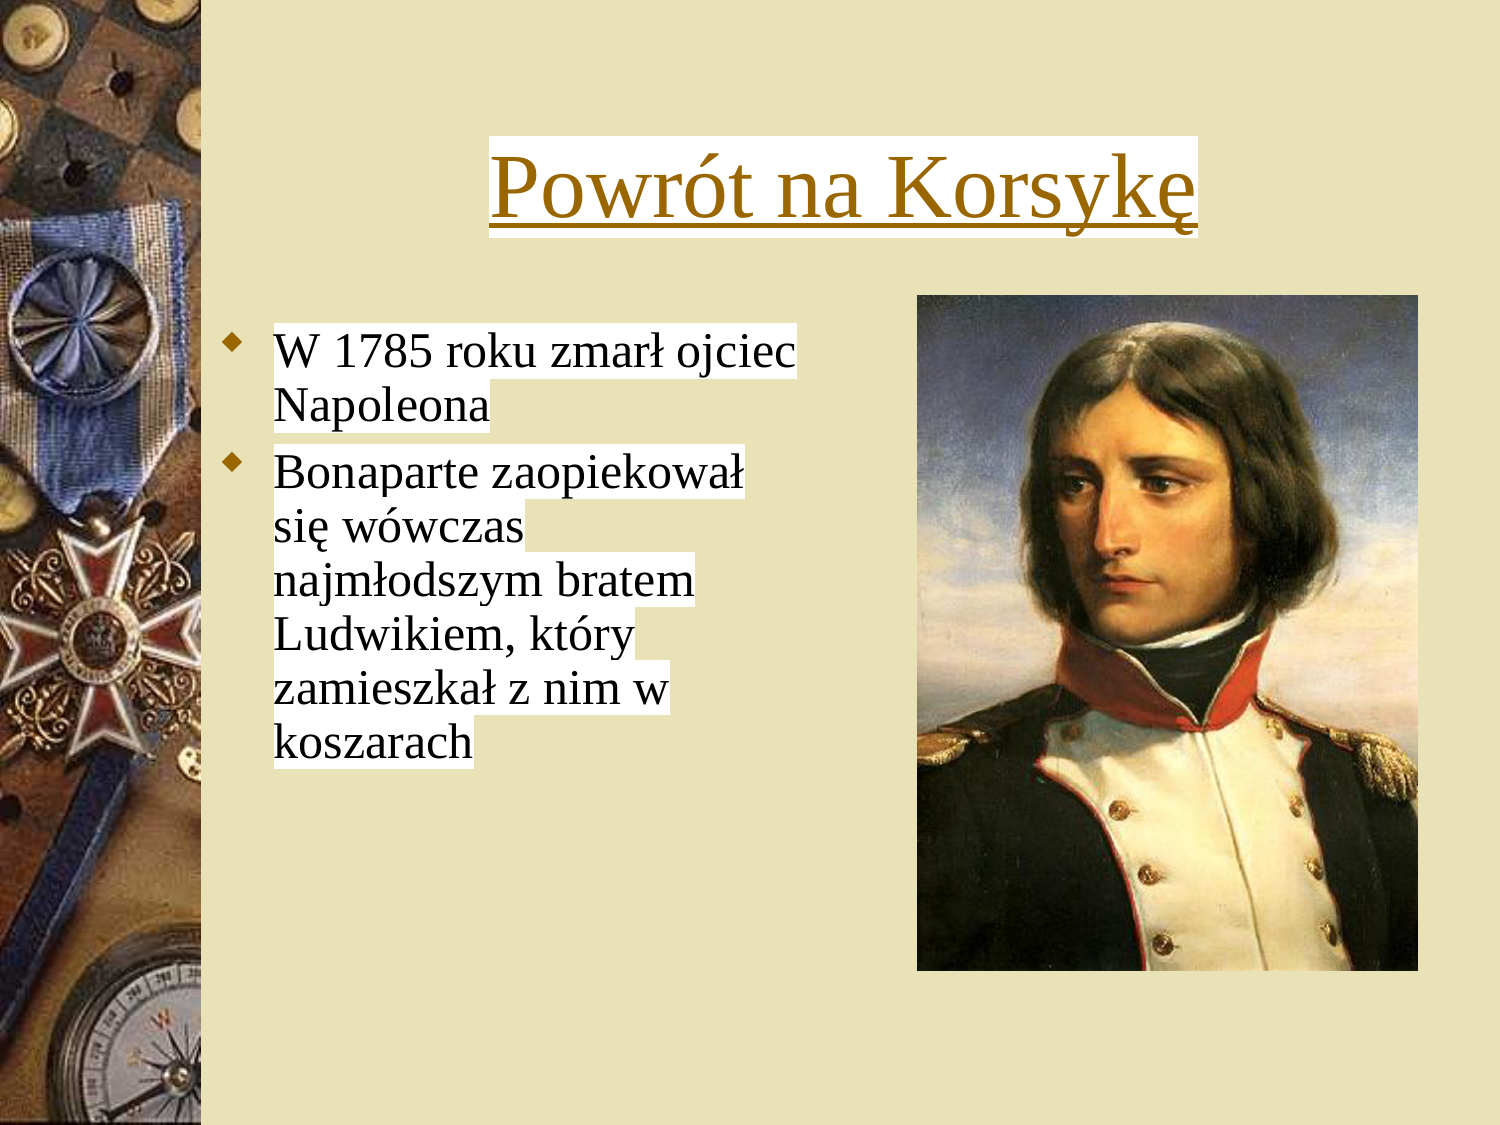

# Powrót na Korsykę
W 1785 roku zmarł ojciec Napoleona
Bonaparte zaopiekował się wówczas najmłodszym bratem Ludwikiem, który zamieszkał z nim w koszarach